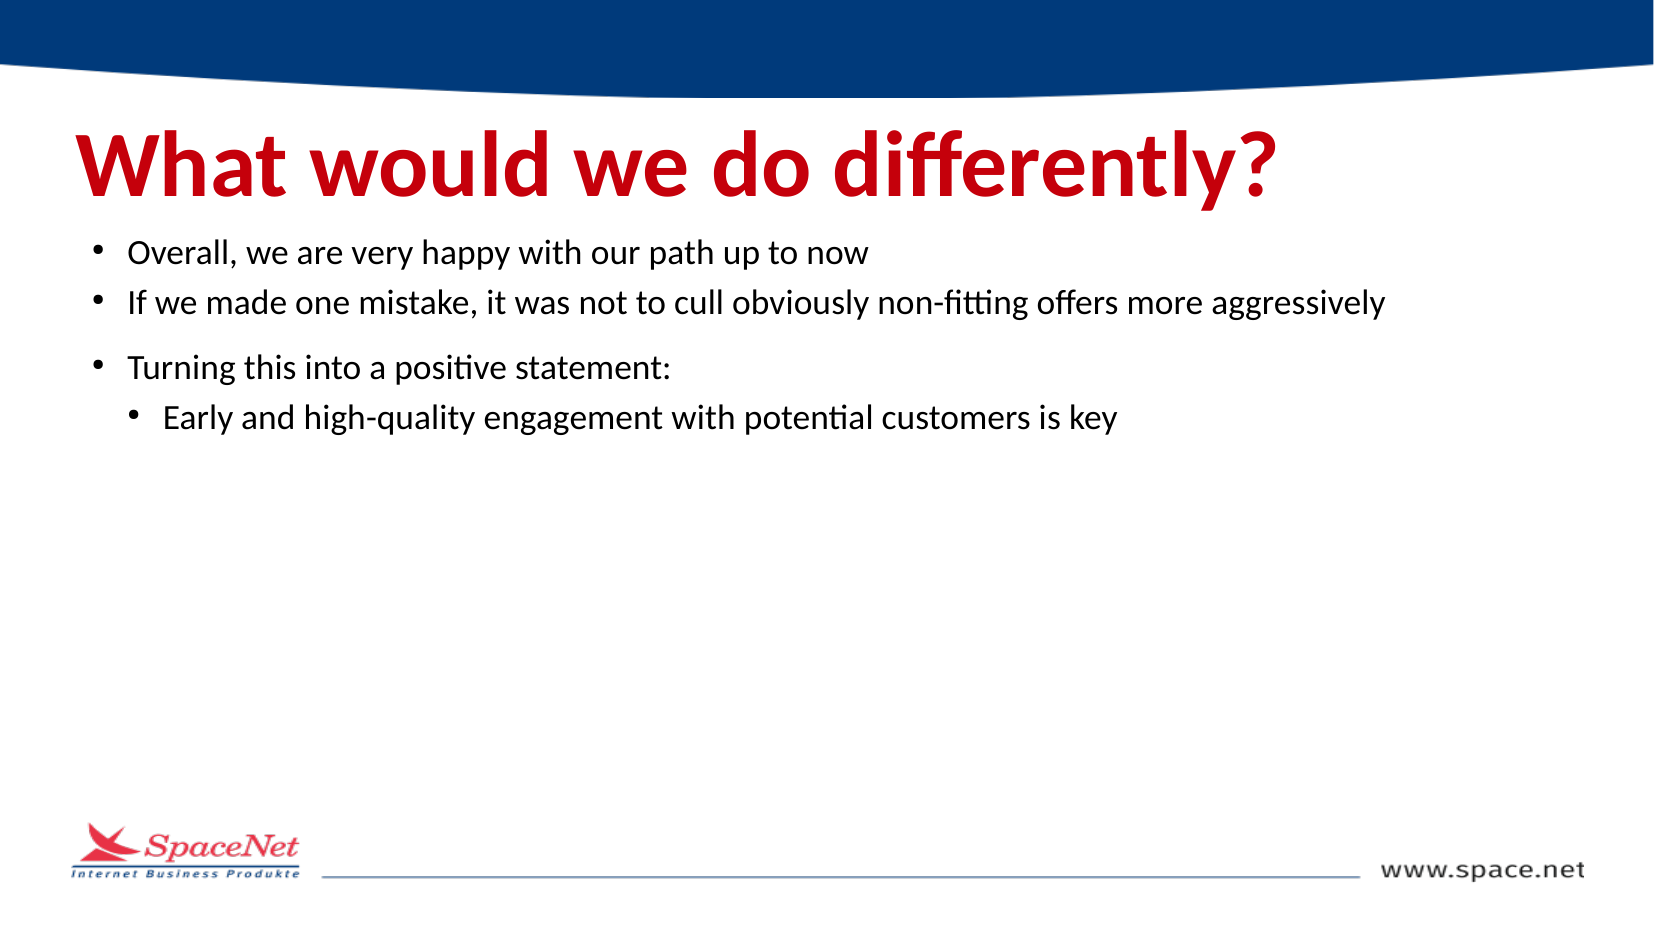

What would we do differently?
Overall, we are very happy with our path up to now
If we made one mistake, it was not to cull obviously non-fitting offers more aggressively
Turning this into a positive statement:
Early and high-quality engagement with potential customers is key